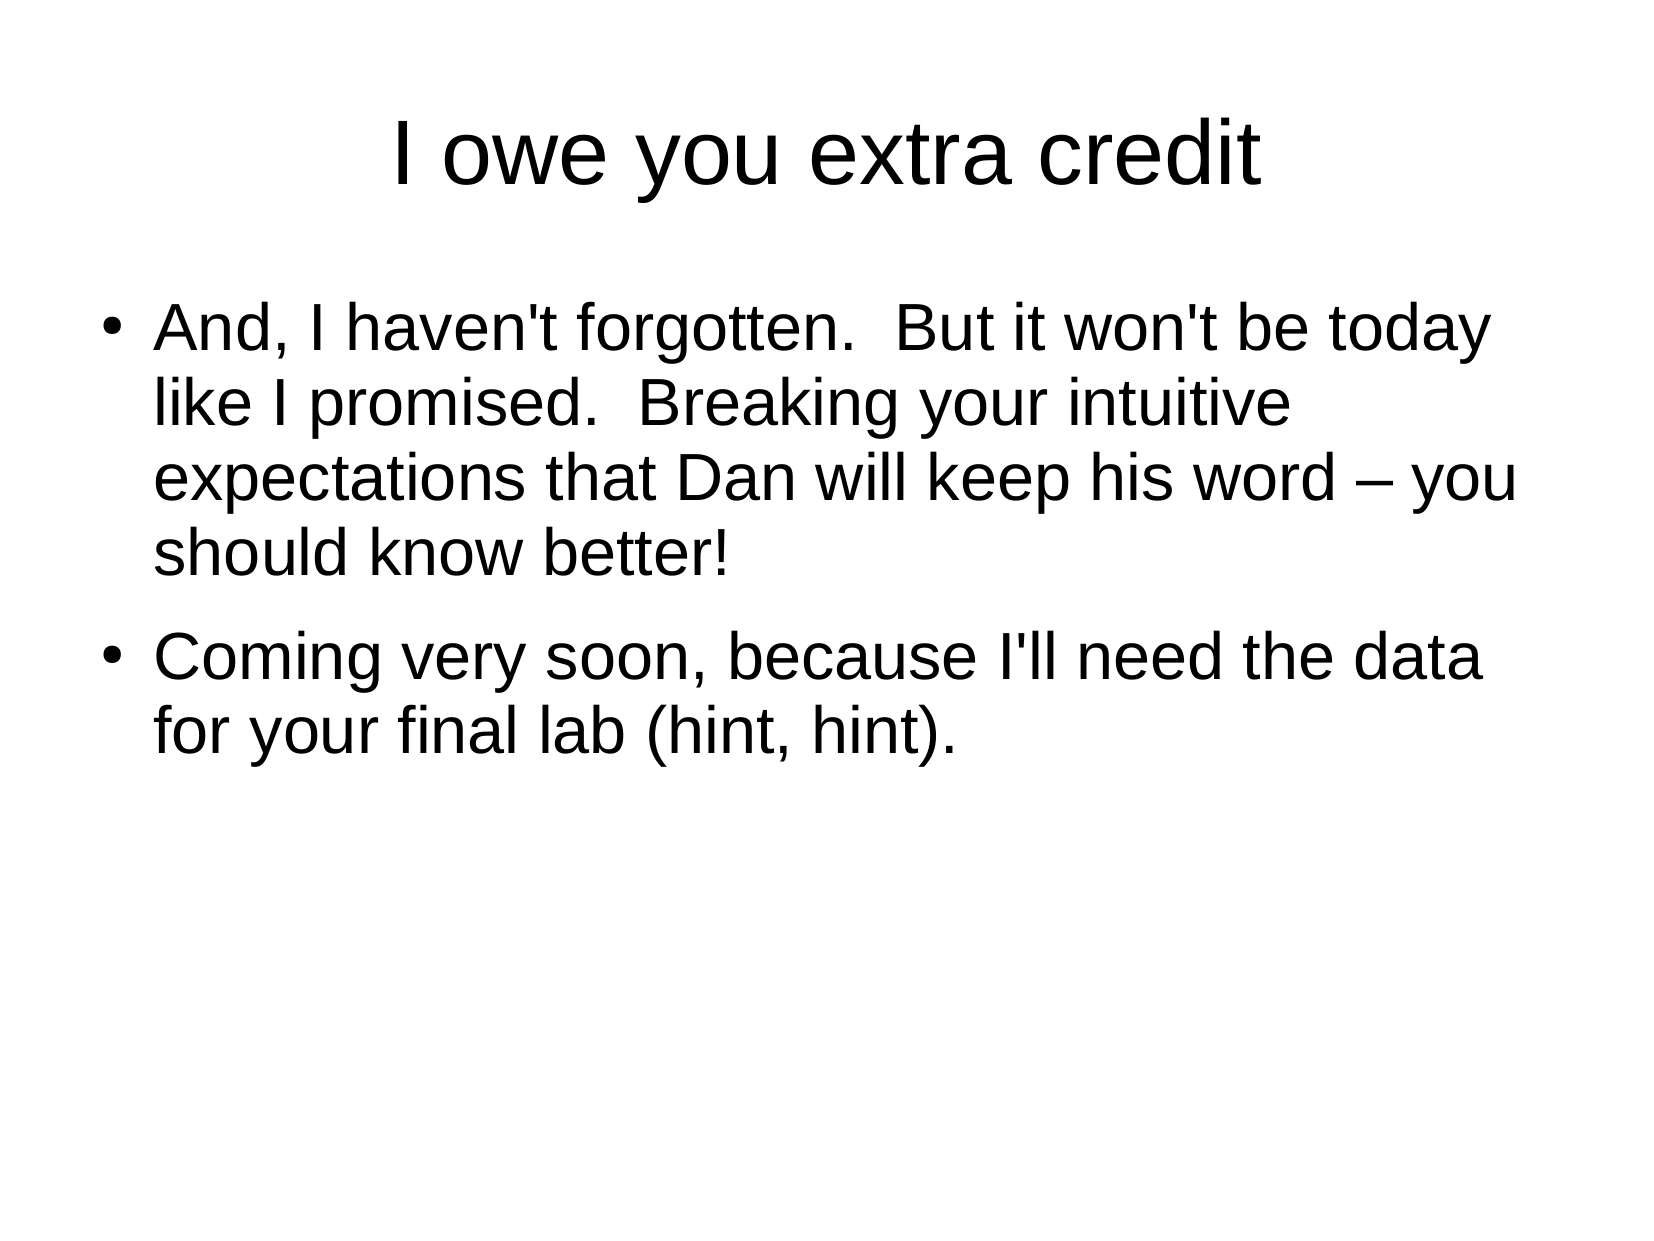

# I owe you extra credit
And, I haven't forgotten. But it won't be today like I promised. Breaking your intuitive expectations that Dan will keep his word – you should know better!
Coming very soon, because I'll need the data for your final lab (hint, hint).